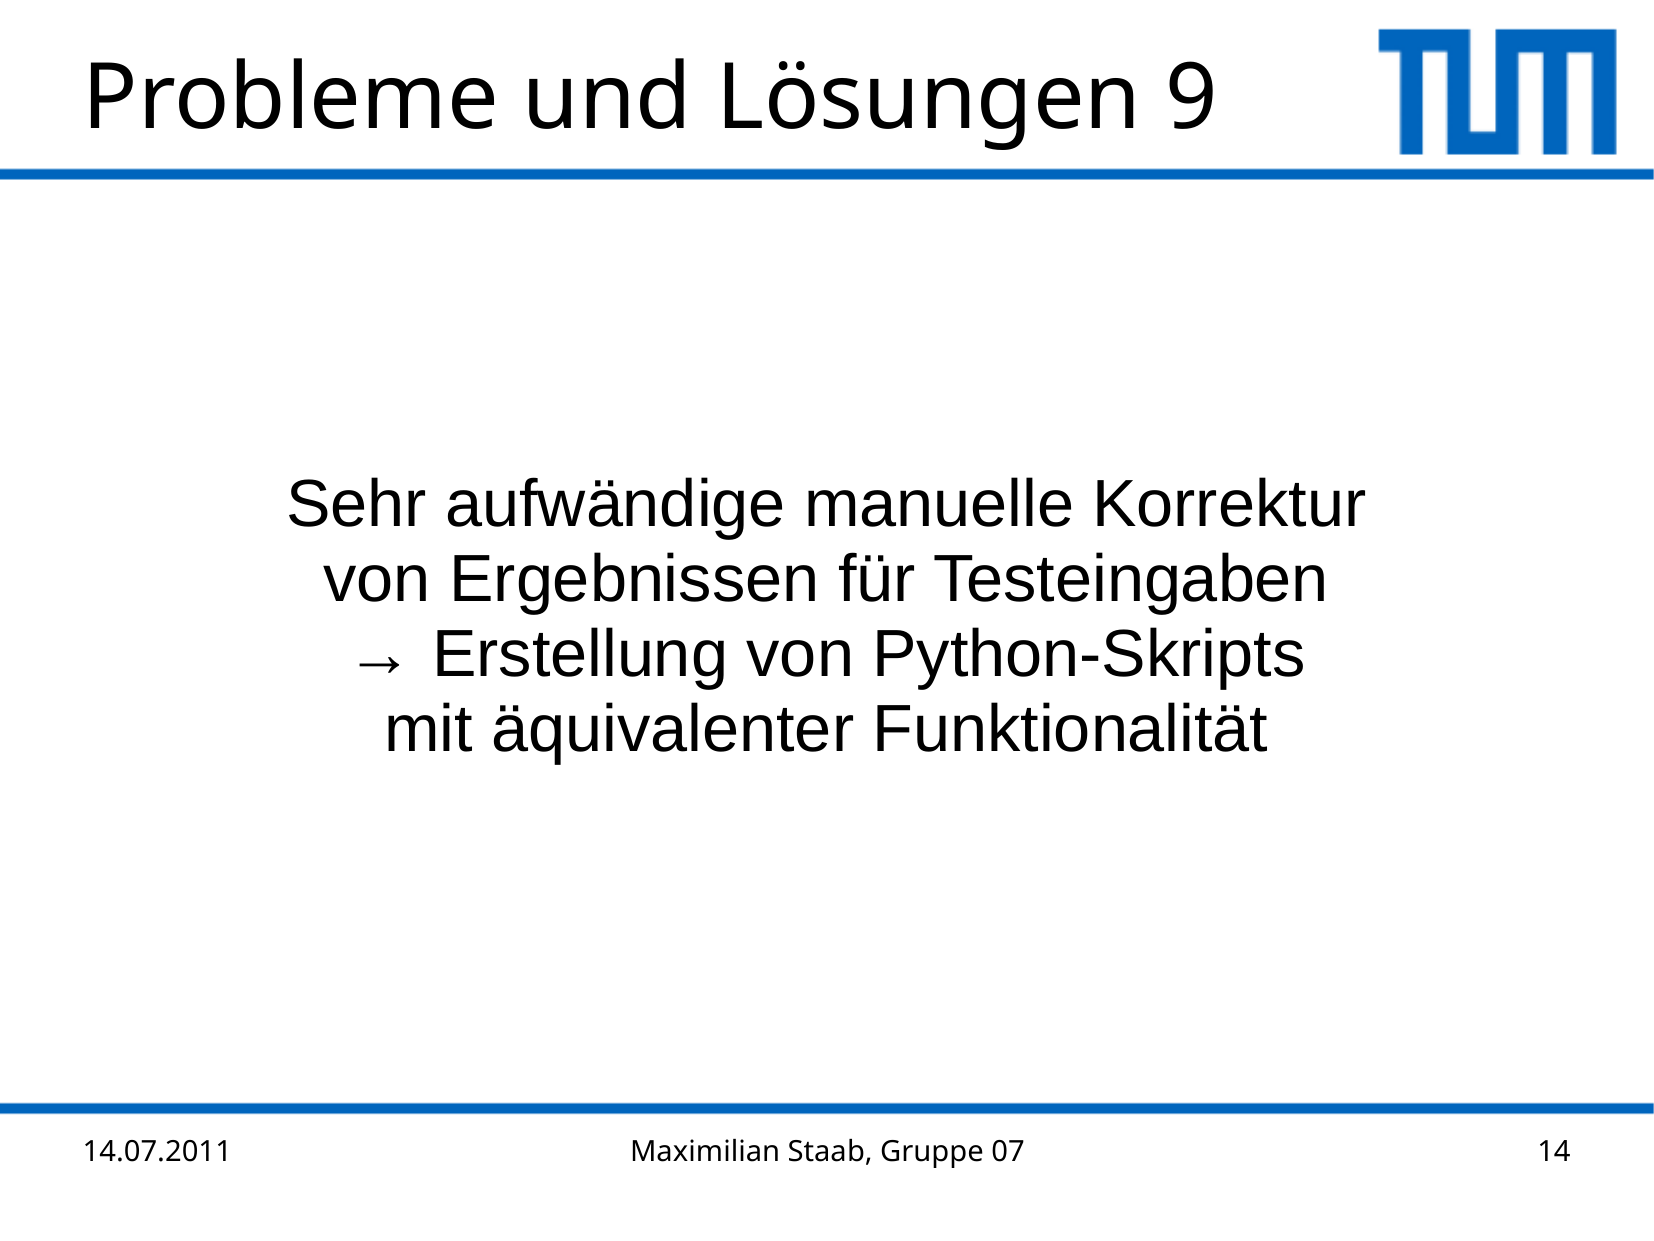

# Probleme und Lösungen 9
Sehr aufwändige manuelle Korrektur
von Ergebnissen für Testeingaben
→ Erstellung von Python-Skripts
mit äquivalenter Funktionalität
14.07.2011
Maximilian Staab, Gruppe 07
14